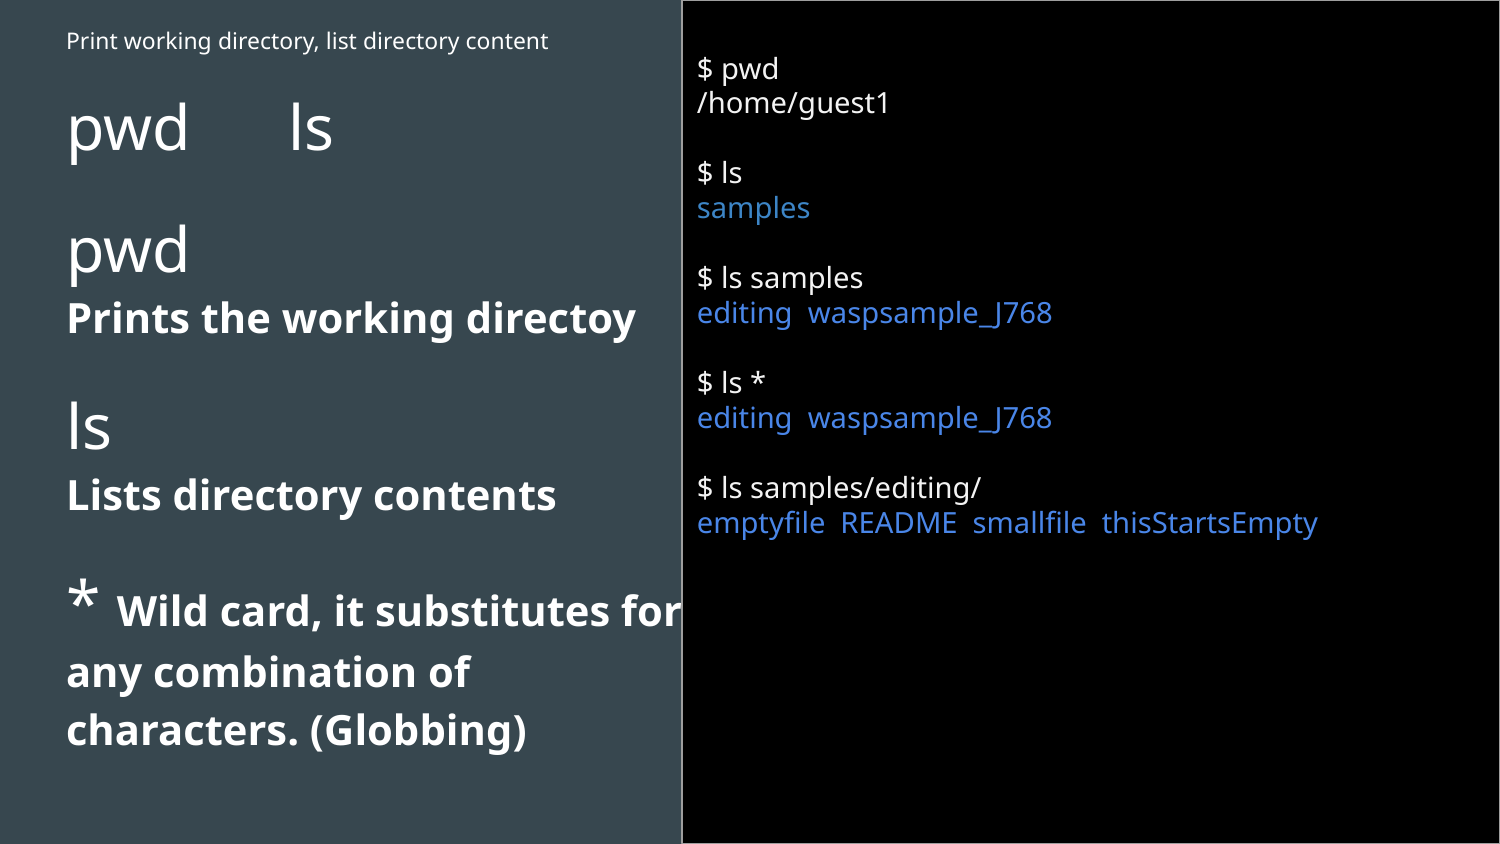

$ pwd
/home/guest1
$ ls
samples
$ ls samples
editing waspsample_J768
$ ls *
editing waspsample_J768
$ ls samples/editing/
emptyfile README smallfile thisStartsEmpty
Print working directory, list directory content
# pwd ls
pwd
Prints the working directoy
ls
Lists directory contents
* Wild card, it substitutes for any combination of characters. (Globbing)